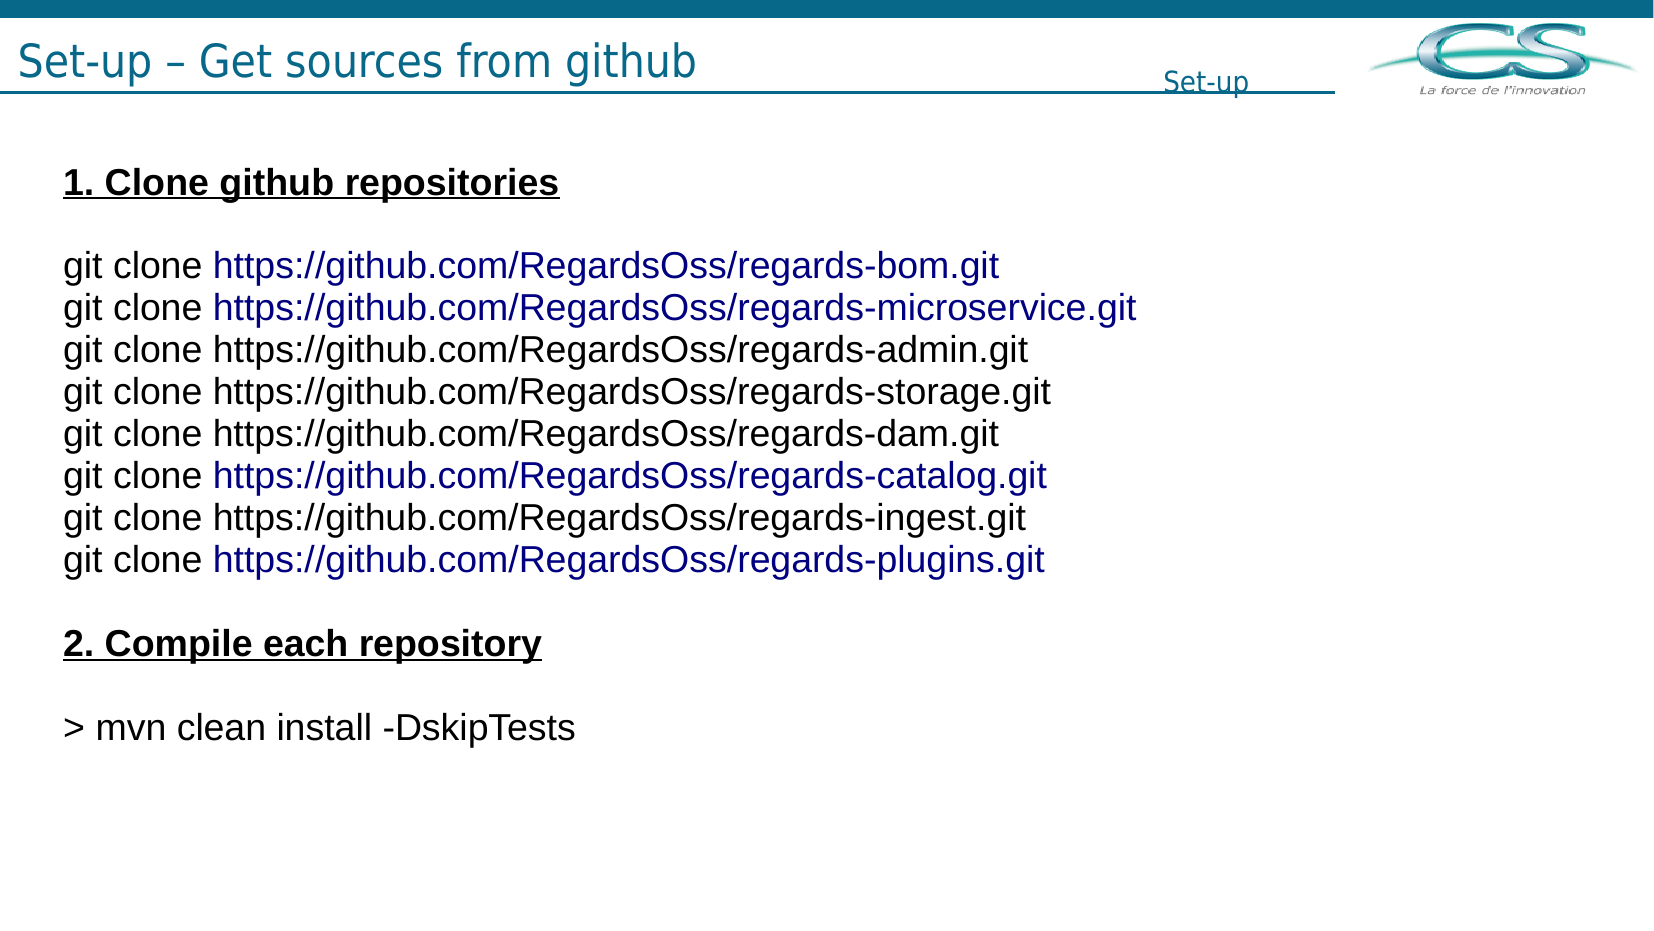

Set-up – Get sources from github
Set-up
#
1. Clone github repositories
git clone https://github.com/RegardsOss/regards-bom.git
git clone https://github.com/RegardsOss/regards-microservice.git
git clone https://github.com/RegardsOss/regards-admin.git
git clone https://github.com/RegardsOss/regards-storage.git
git clone https://github.com/RegardsOss/regards-dam.git
git clone https://github.com/RegardsOss/regards-catalog.git
git clone https://github.com/RegardsOss/regards-ingest.git
git clone https://github.com/RegardsOss/regards-plugins.git
2. Compile each repository
> mvn clean install -DskipTests